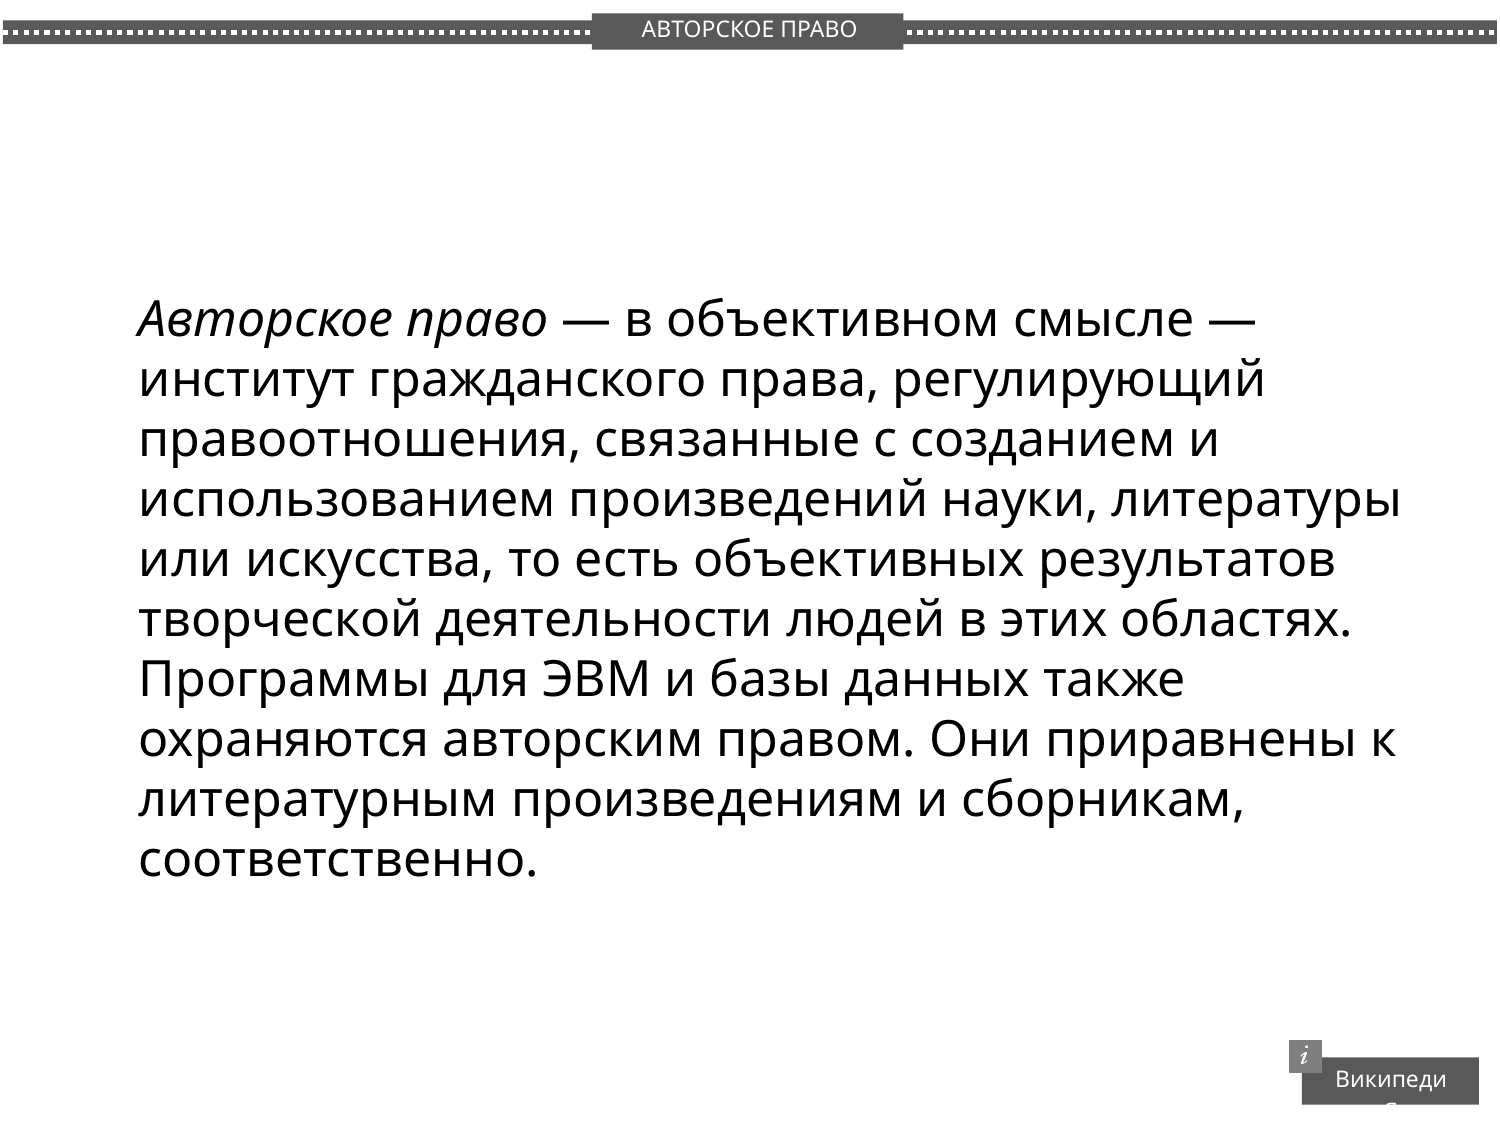

АВТОРСКОЕ ПРАВО
Авторское право — в объективном смысле — институт гражданского права, регулирующий правоотношения, связанные с созданием и использованием произведений науки, литературы или искусства, то есть объективных результатов творческой деятельности людей в этих областях. Программы для ЭВМ и базы данных также охраняются авторским правом. Они приравнены к литературным произведениям и сборникам, соответственно.
Википедия